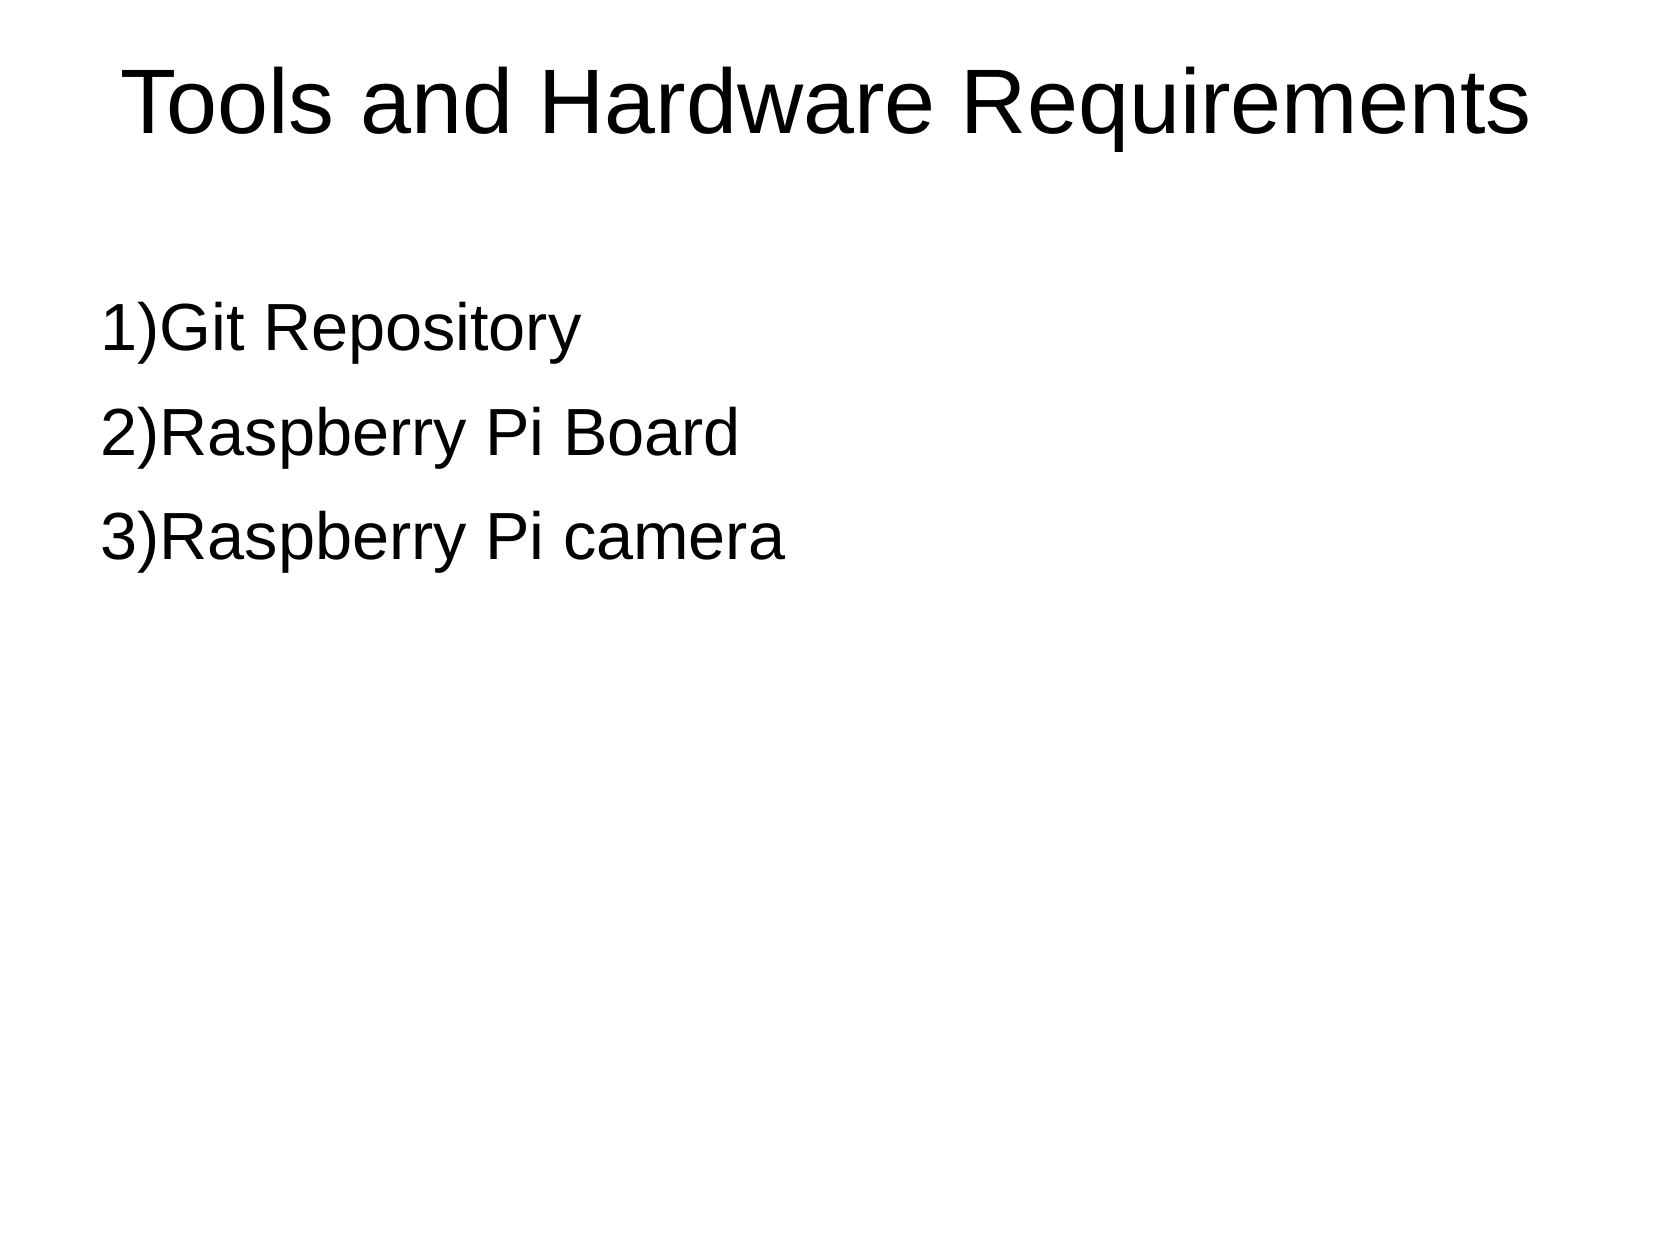

# Tools and Hardware Requirements
Git Repository
Raspberry Pi Board
Raspberry Pi camera